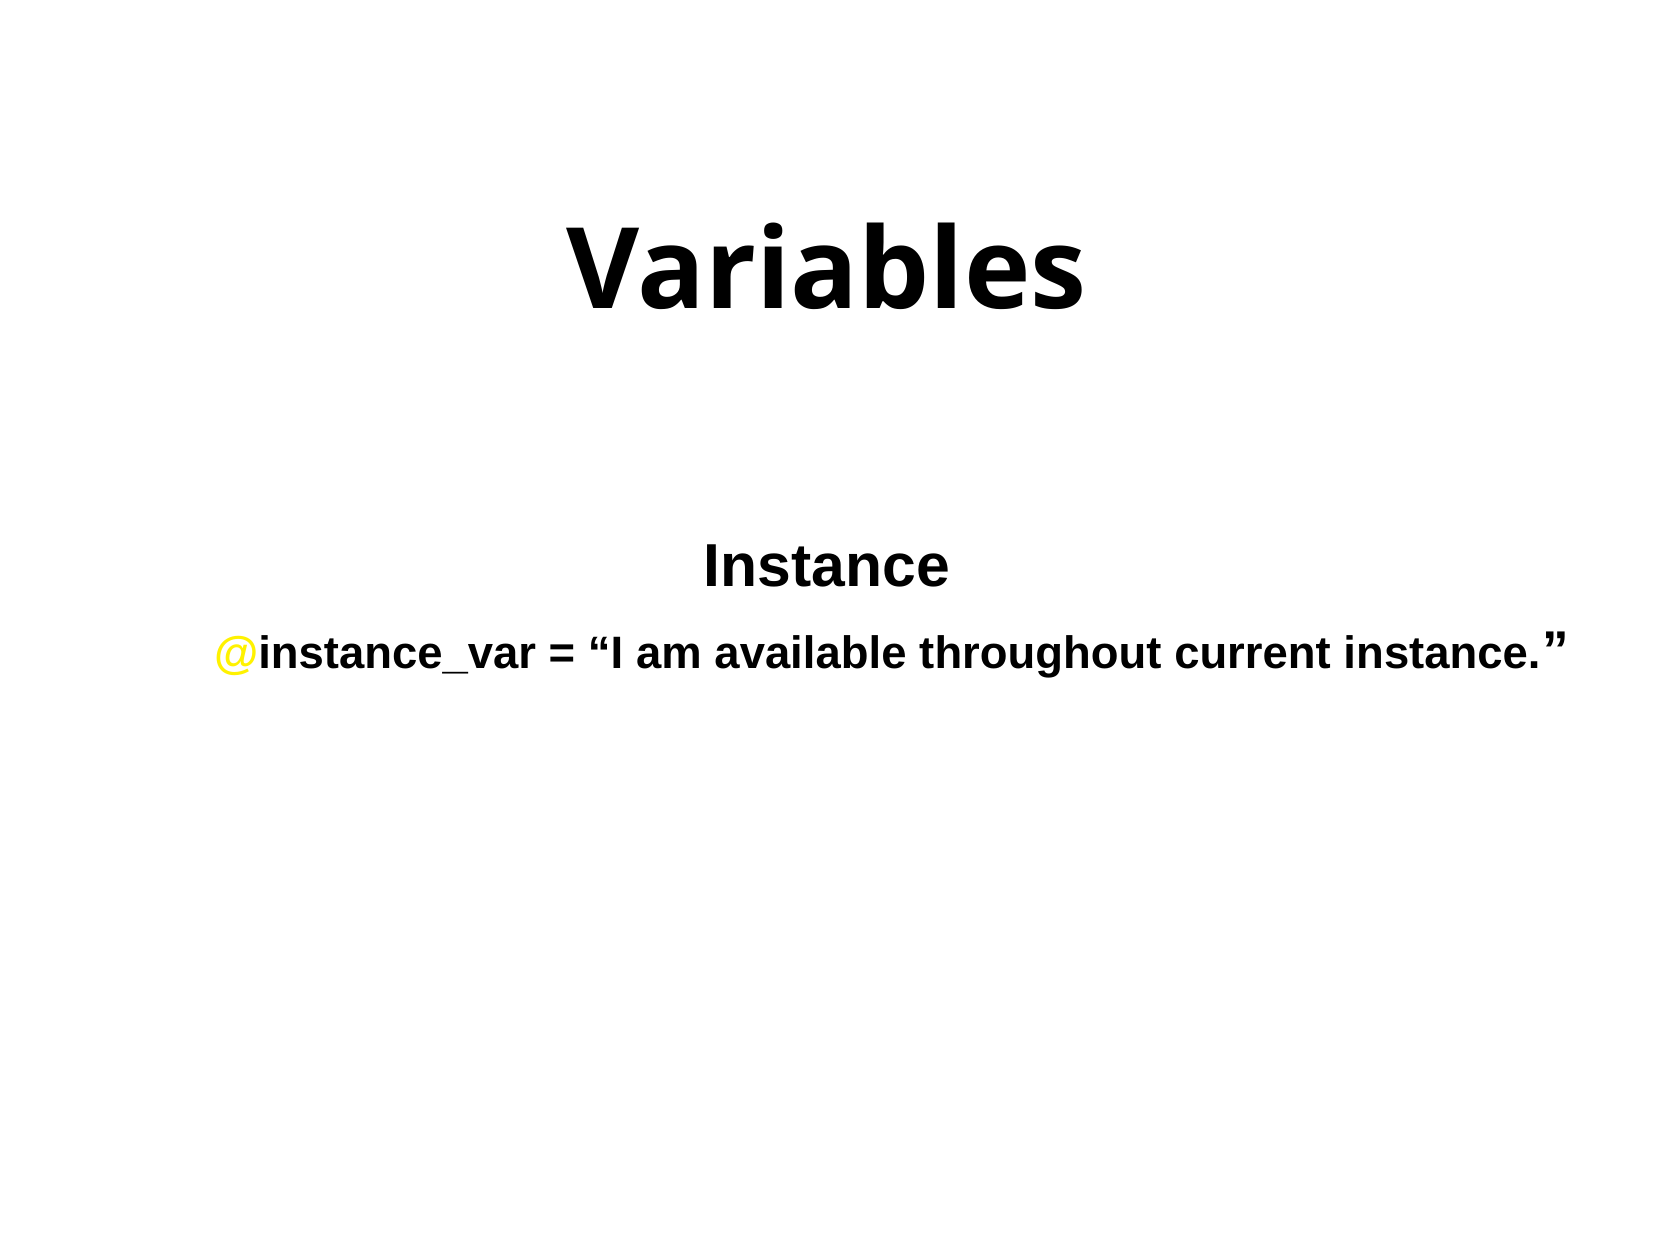

# Variables
Instance
@instance_var = “I am available throughout current instance.”